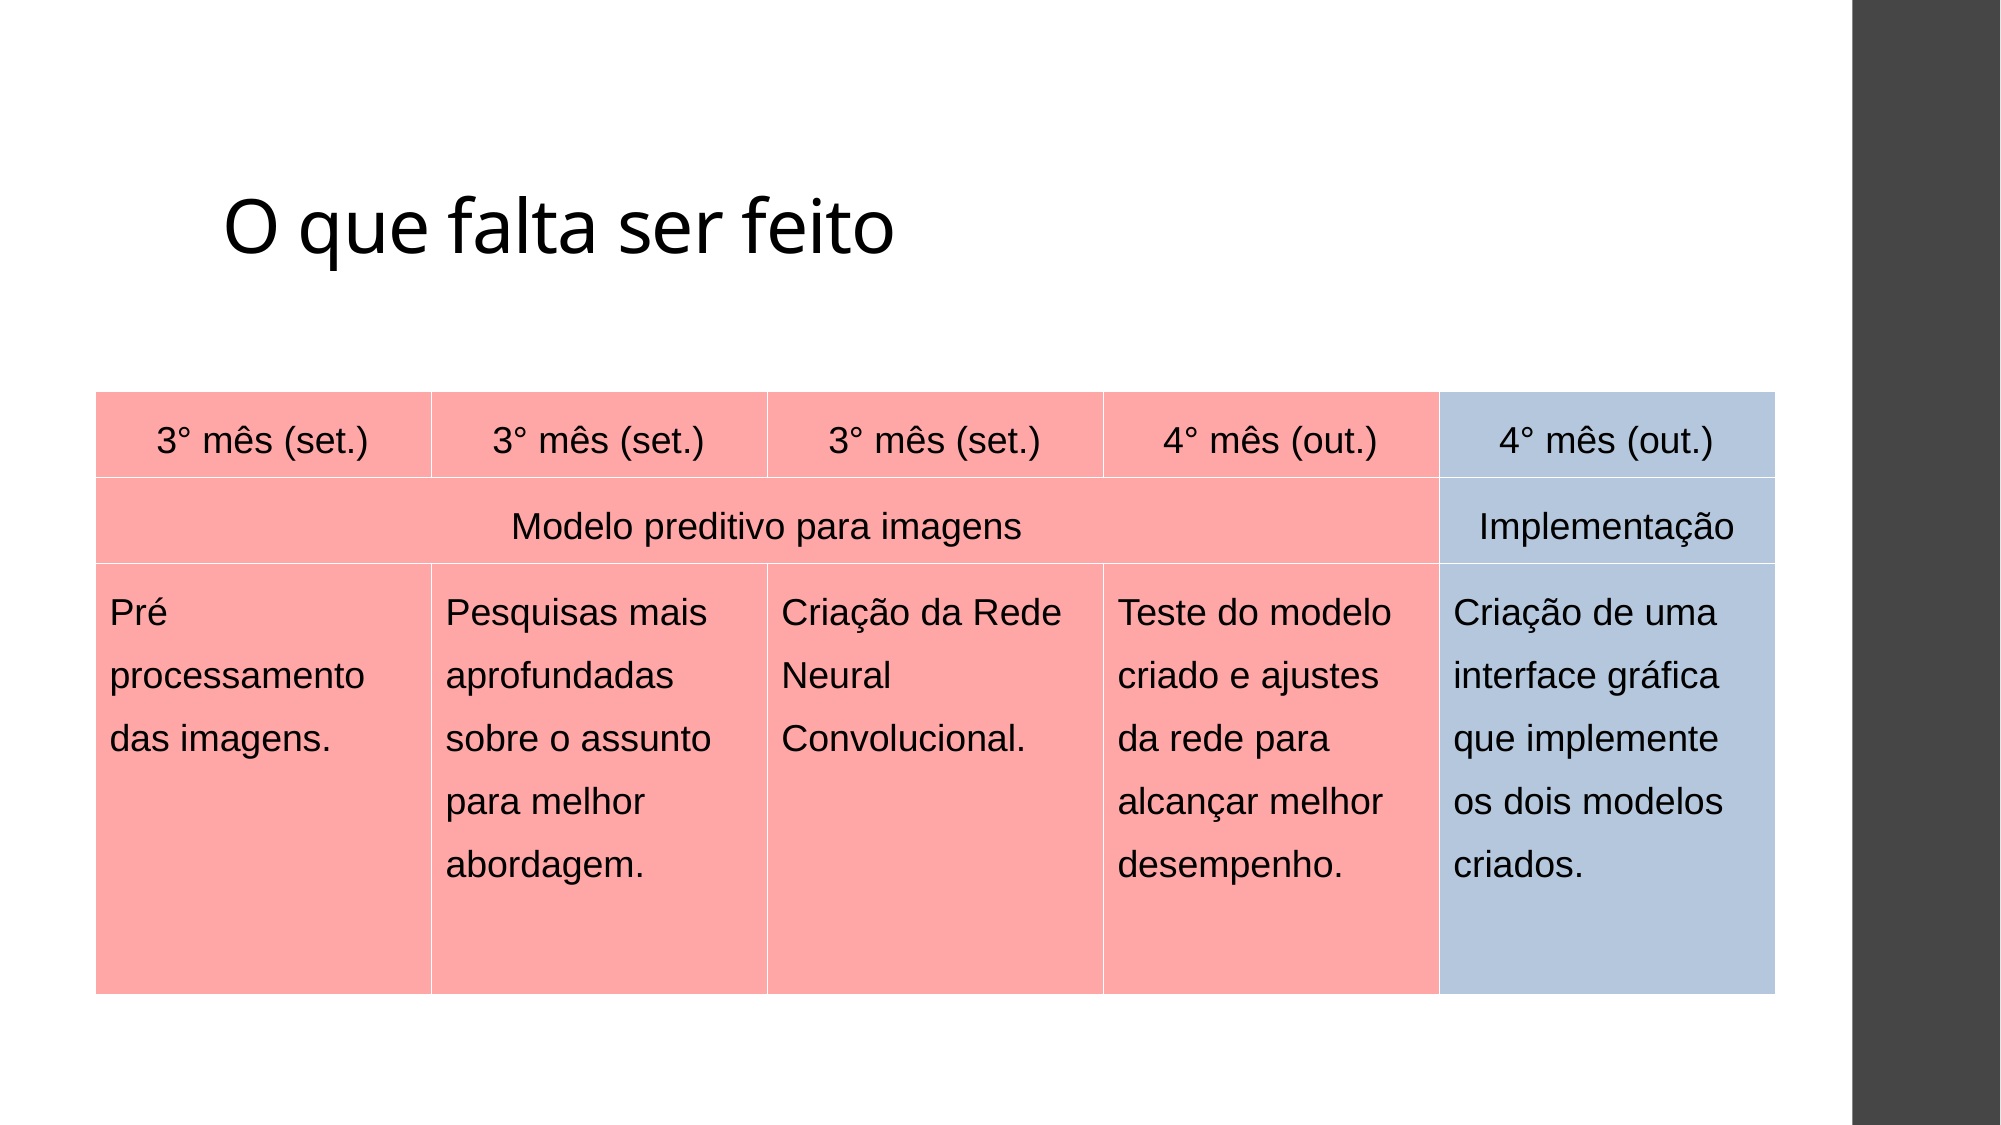

# O que falta ser feito
| 3° mês (set.) | 3° mês (set.) | 3° mês (set.) | 4° mês (out.) | 4° mês (out.) |
| --- | --- | --- | --- | --- |
| Modelo preditivo para imagens | | | | Implementação |
| Pré processamento das imagens. | Pesquisas mais aprofundadas sobre o assunto para melhor abordagem. | Criação da Rede Neural Convolucional. | Teste do modelo criado e ajustes da rede para alcançar melhor desempenho. | Criação de uma interface gráfica que implemente os dois modelos criados. |